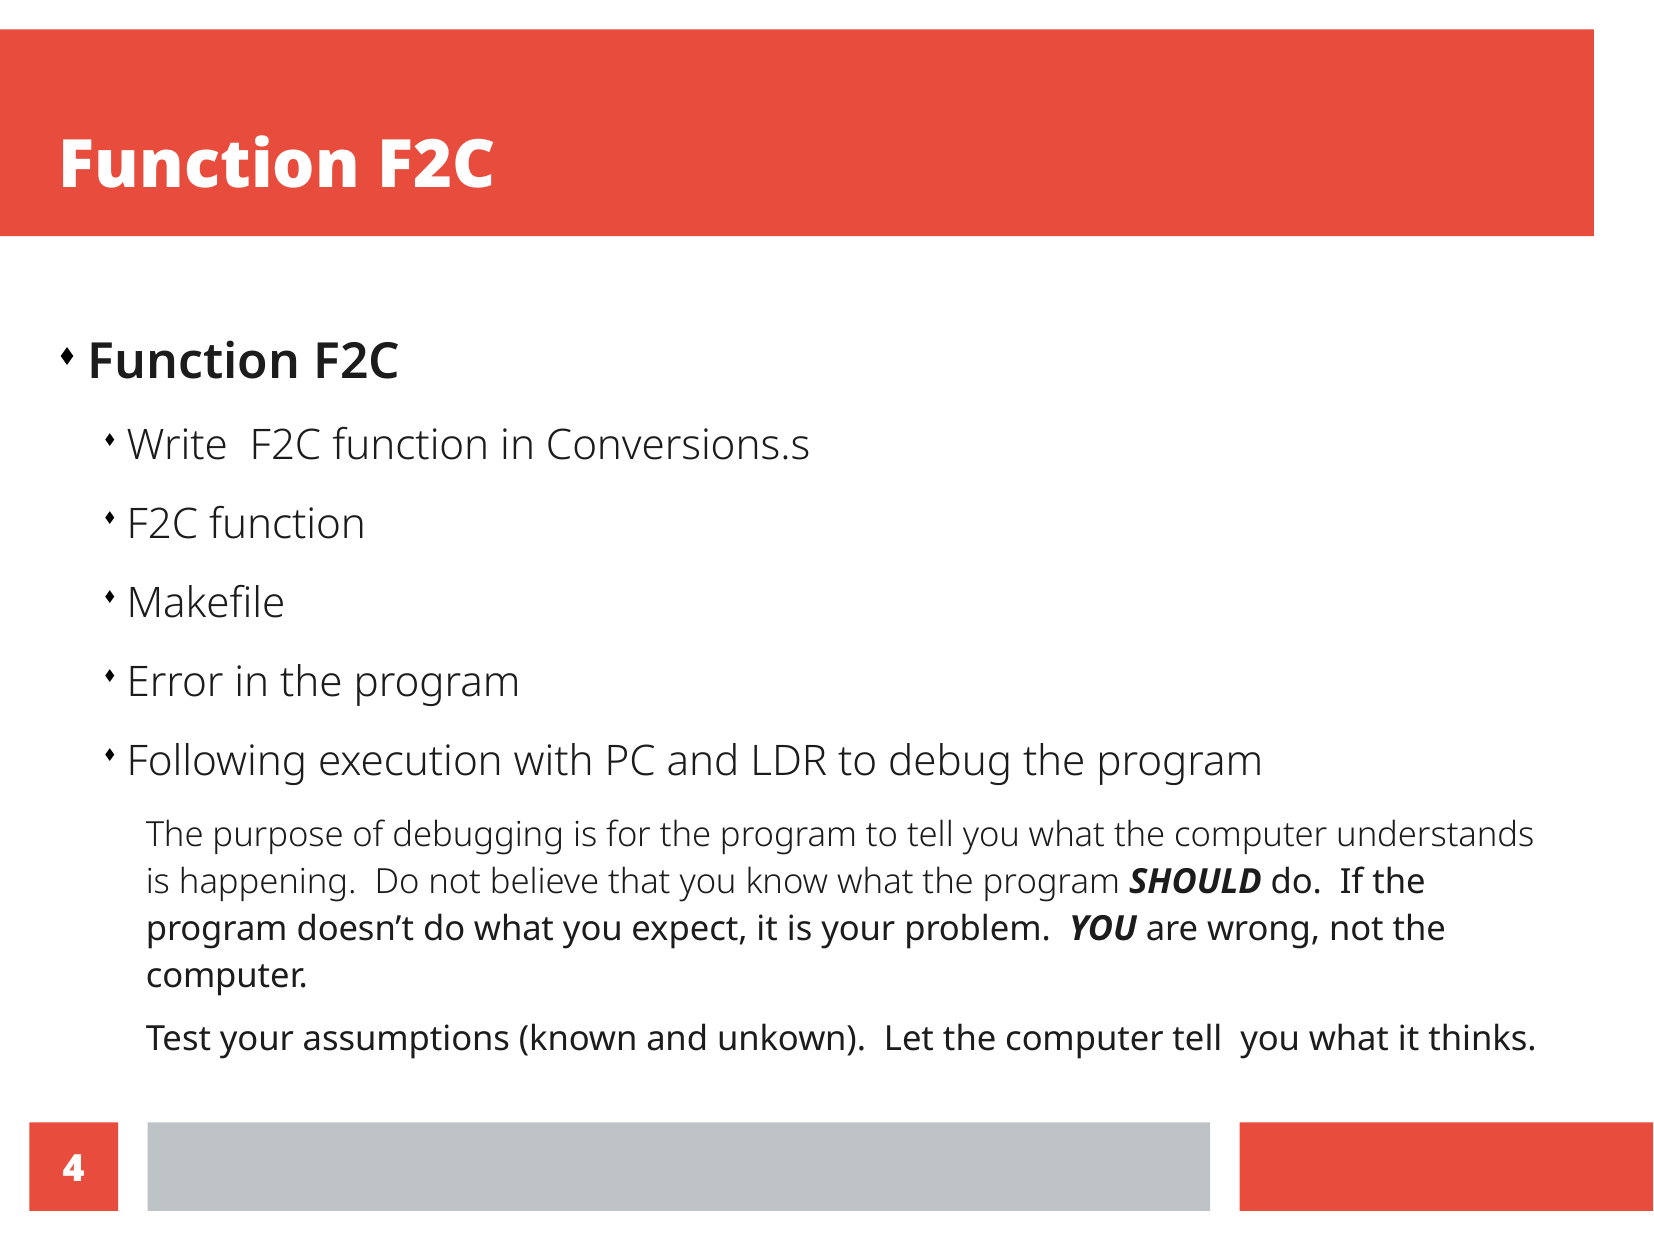

# Function F2C
 Function F2C
 Write F2C function in Conversions.s
 F2C function
 Makefile
 Error in the program
 Following execution with PC and LDR to debug the program
The purpose of debugging is for the program to tell you what the computer understands is happening. Do not believe that you know what the program SHOULD do. If the program doesn’t do what you expect, it is your problem. YOU are wrong, not the computer.
Test your assumptions (known and unkown). Let the computer tell you what it thinks.
4